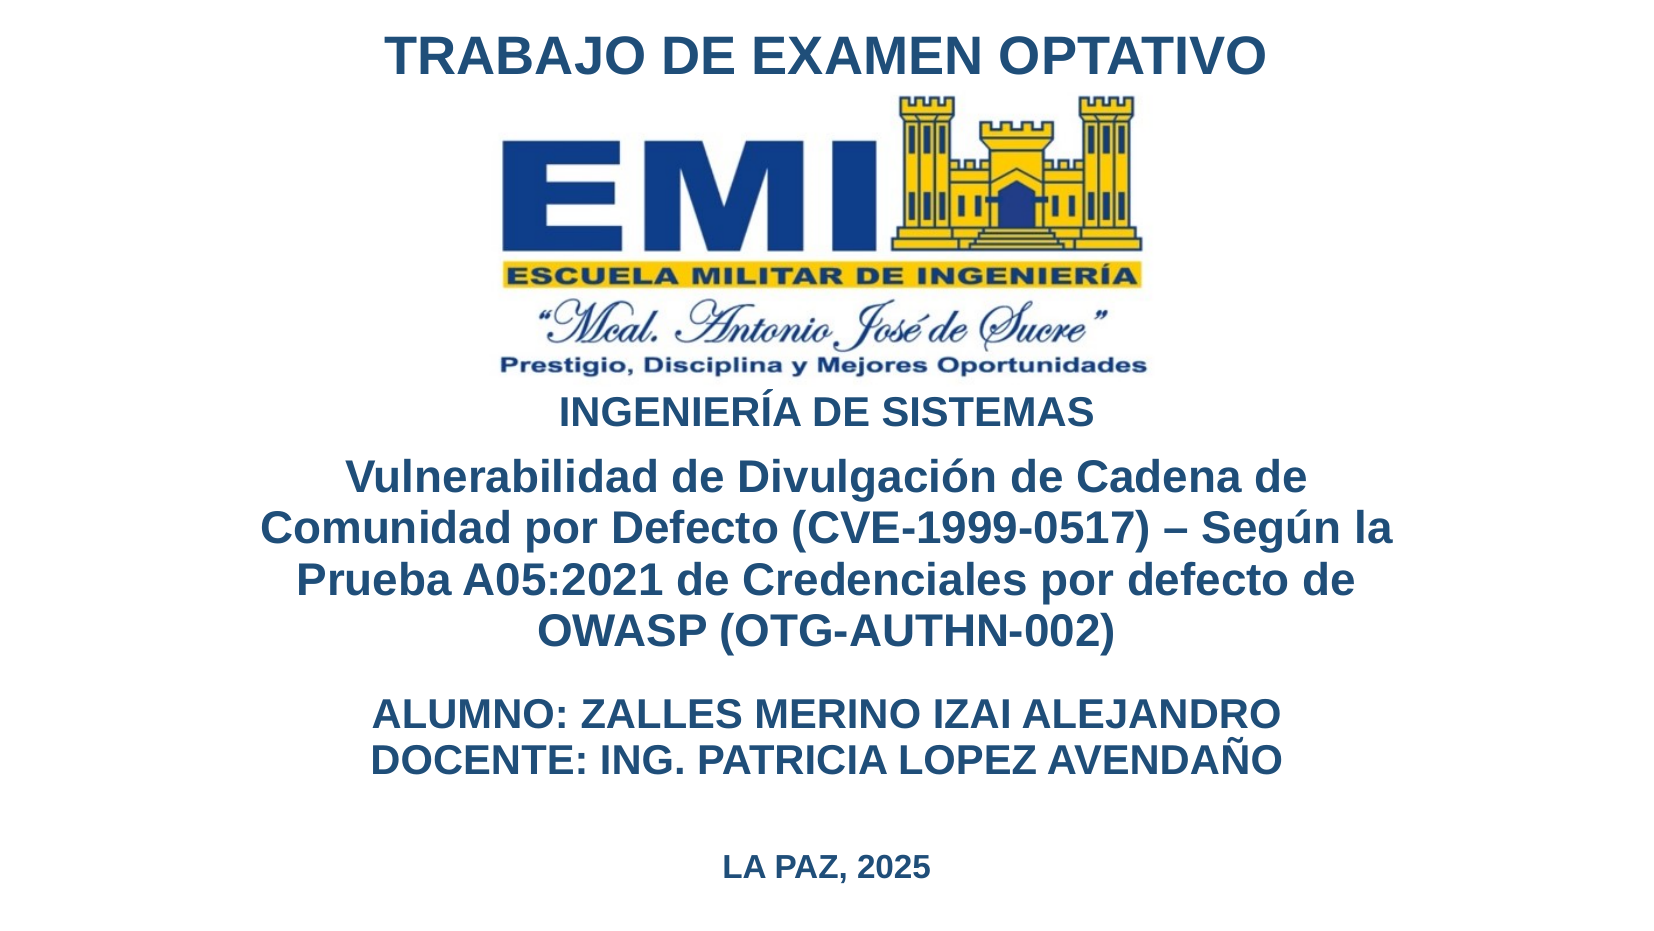

# TRABAJO DE EXAMEN OPTATIVO
INGENIERÍA DE SISTEMAS
Vulnerabilidad de Divulgación de Cadena de
Comunidad por Defecto (CVE-1999-0517) – Según la
Prueba A05:2021 de Credenciales por defecto de
OWASP (OTG-AUTHN-002)
ALUMNO: ZALLES MERINO IZAI ALEJANDRO
DOCENTE: ING. PATRICIA LOPEZ AVENDAÑO
LA PAZ, 2025